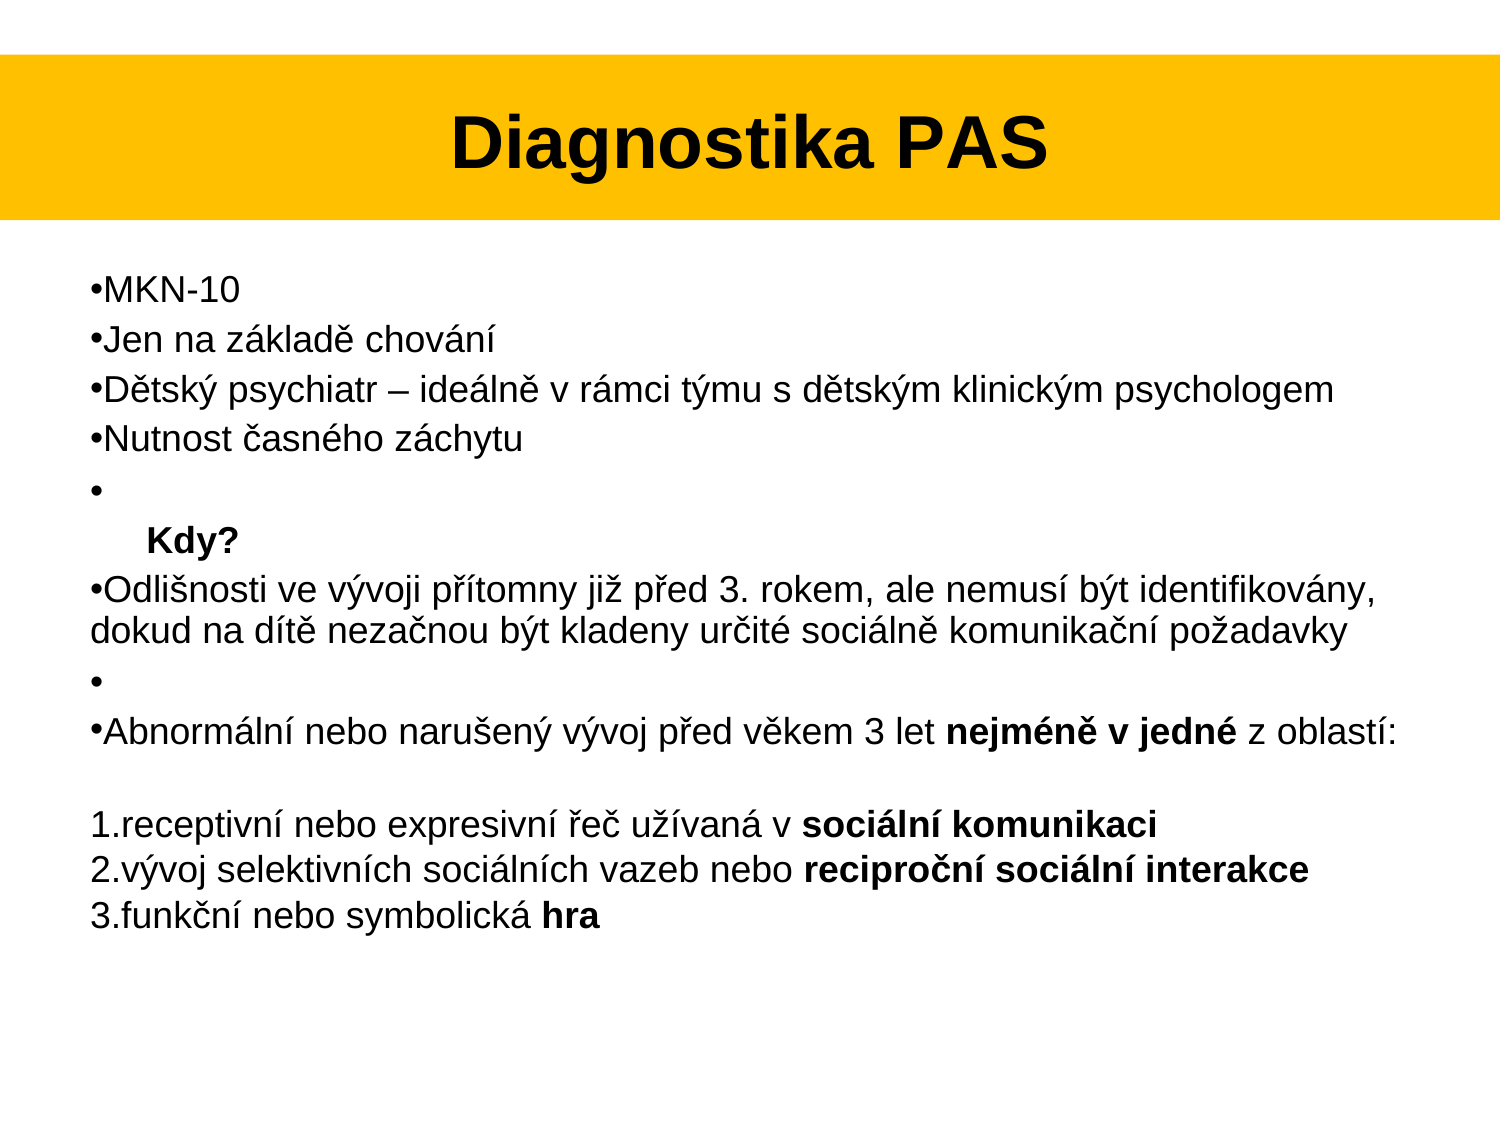

# Diagnostika PAS
MKN-10
Jen na základě chování
Dětský psychiatr – ideálně v rámci týmu s dětským klinickým psychologem
Nutnost časného záchytu
Kdy?
Odlišnosti ve vývoji přítomny již před 3. rokem, ale nemusí být identifikovány, dokud na dítě nezačnou být kladeny určité sociálně komunikační požadavky
Abnormální nebo narušený vývoj před věkem 3 let nejméně v jedné z oblastí:
receptivní nebo expresivní řeč užívaná v sociální komunikaci
vývoj selektivních sociálních vazeb nebo reciproční sociální interakce
funkční nebo symbolická hra